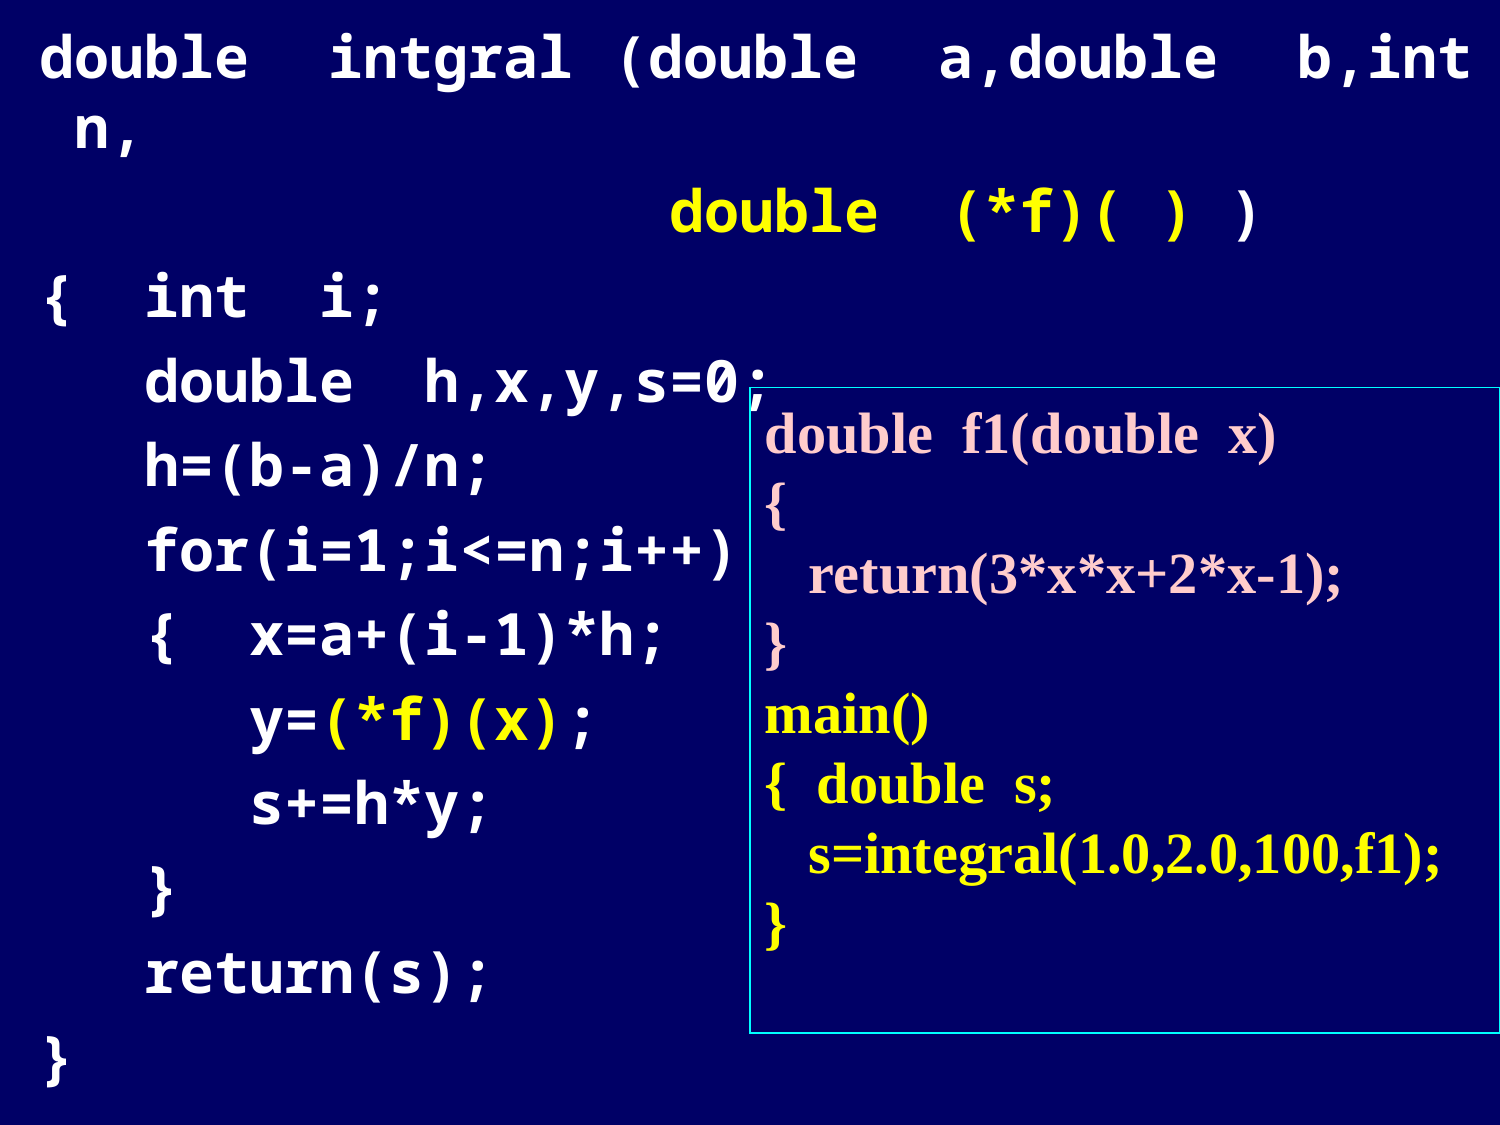

# double intgral (double a,double b,int n,
 double (*f)( ) )
{ int i;
 double h,x,y,s=0;
 h=(b-a)/n;
 for(i=1;i<=n;i++)
 { x=a+(i-1)*h;
 y=(*f)(x);
 s+=h*y;
 }
 return(s);
}
double f1(double x)
{
 return(3*x*x+2*x-1);
}
main()
{ double s;
 s=integral(1.0,2.0,100,f1);
}